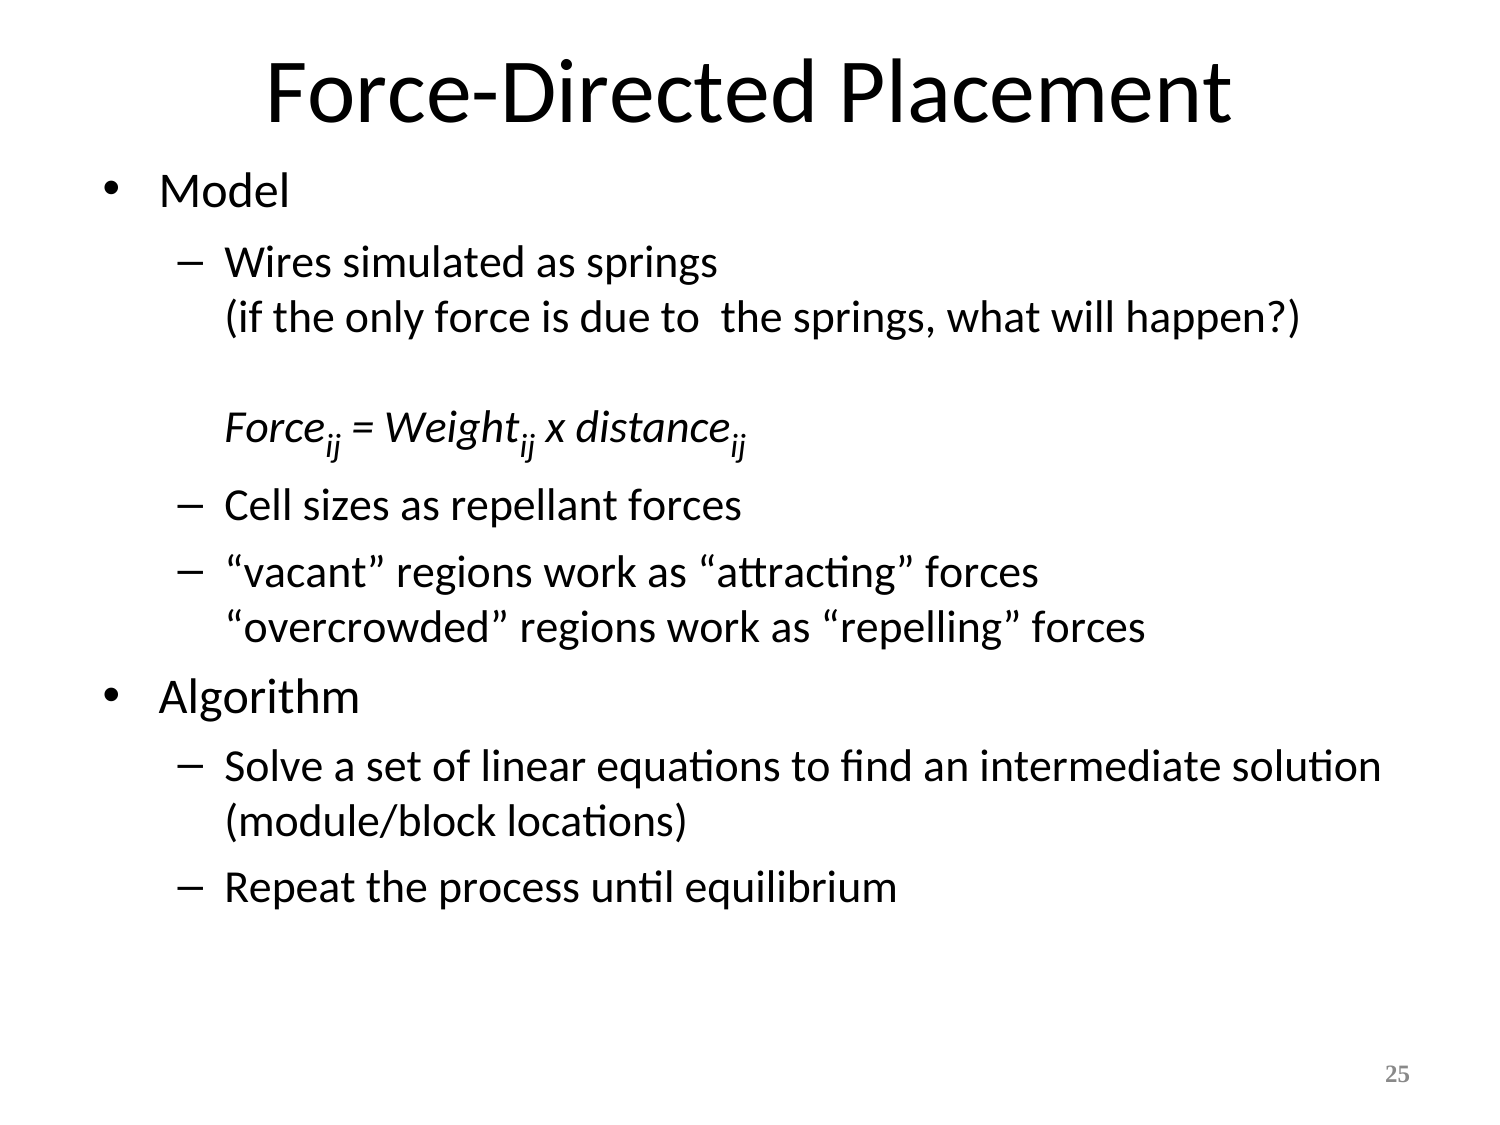

# Force-Directed Placement
Model
Wires simulated as springs
(if the only force is due to the springs, what will happen?)
Forceij = Weightij x distanceij
Cell sizes as repellant forces
“vacant” regions work as “attracting” forces
“overcrowded” regions work as “repelling” forces
Algorithm
Solve a set of linear equations to find an intermediate solution (module/block locations)
Repeat the process until equilibrium